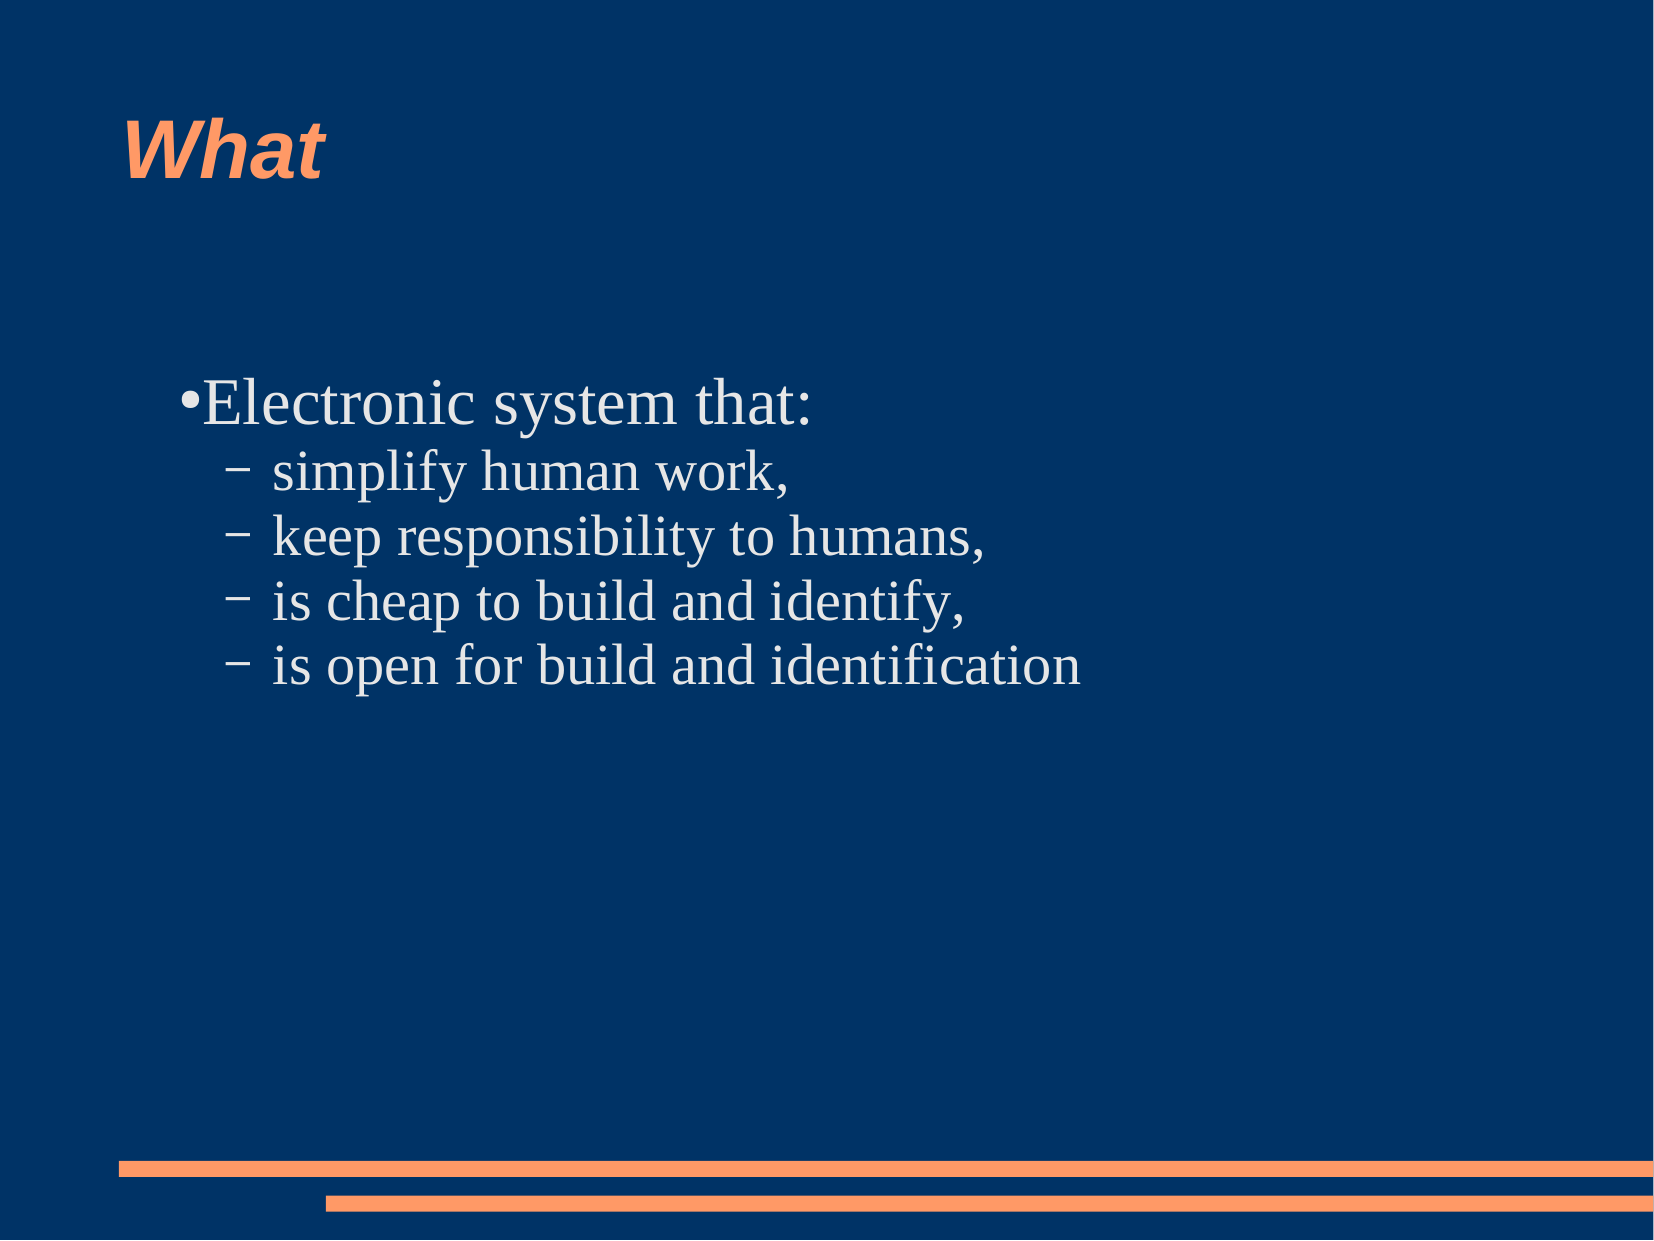

# What
Electronic system that:
simplify human work,
keep responsibility to humans,
is cheap to build and identify,
is open for build and identification